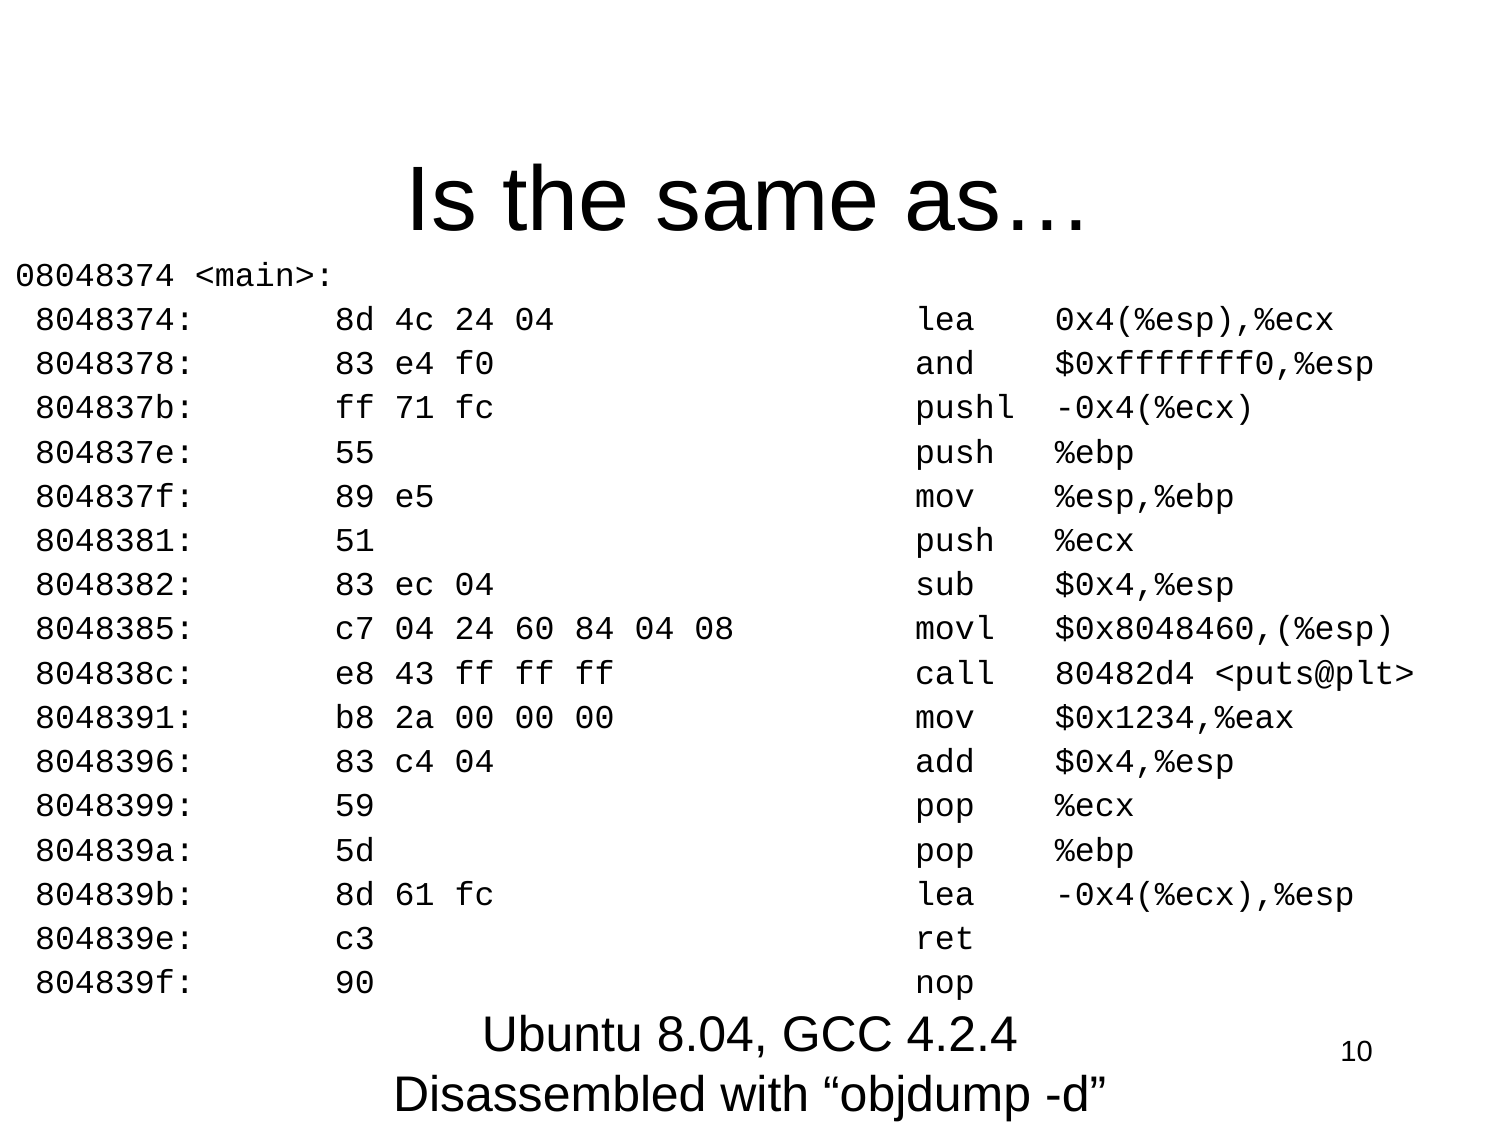

Is the same as…
# 08048374 <main>:
 8048374: 8d 4c 24 04 	lea 0x4(%esp),%ecx
 8048378: 83 e4 f0 	and $0xfffffff0,%esp
 804837b: ff 71 fc 	pushl -0x4(%ecx)
 804837e: 55 	push %ebp
 804837f: 89 e5 	mov %esp,%ebp
 8048381: 51 	push %ecx
 8048382: 83 ec 04 	sub $0x4,%esp
 8048385: c7 04 24 60 84 04 08 	movl $0x8048460,(%esp)
 804838c: e8 43 ff ff ff 	call 80482d4 <puts@plt>
 8048391: b8 2a 00 00 00 	mov $0x1234,%eax
 8048396: 83 c4 04 	add $0x4,%esp
 8048399: 59 	pop %ecx
 804839a: 5d 	pop %ebp
 804839b: 8d 61 fc 	lea -0x4(%ecx),%esp
 804839e: c3 	ret
 804839f: 90 	nop
Ubuntu 8.04, GCC 4.2.4
Disassembled with “objdump -d”